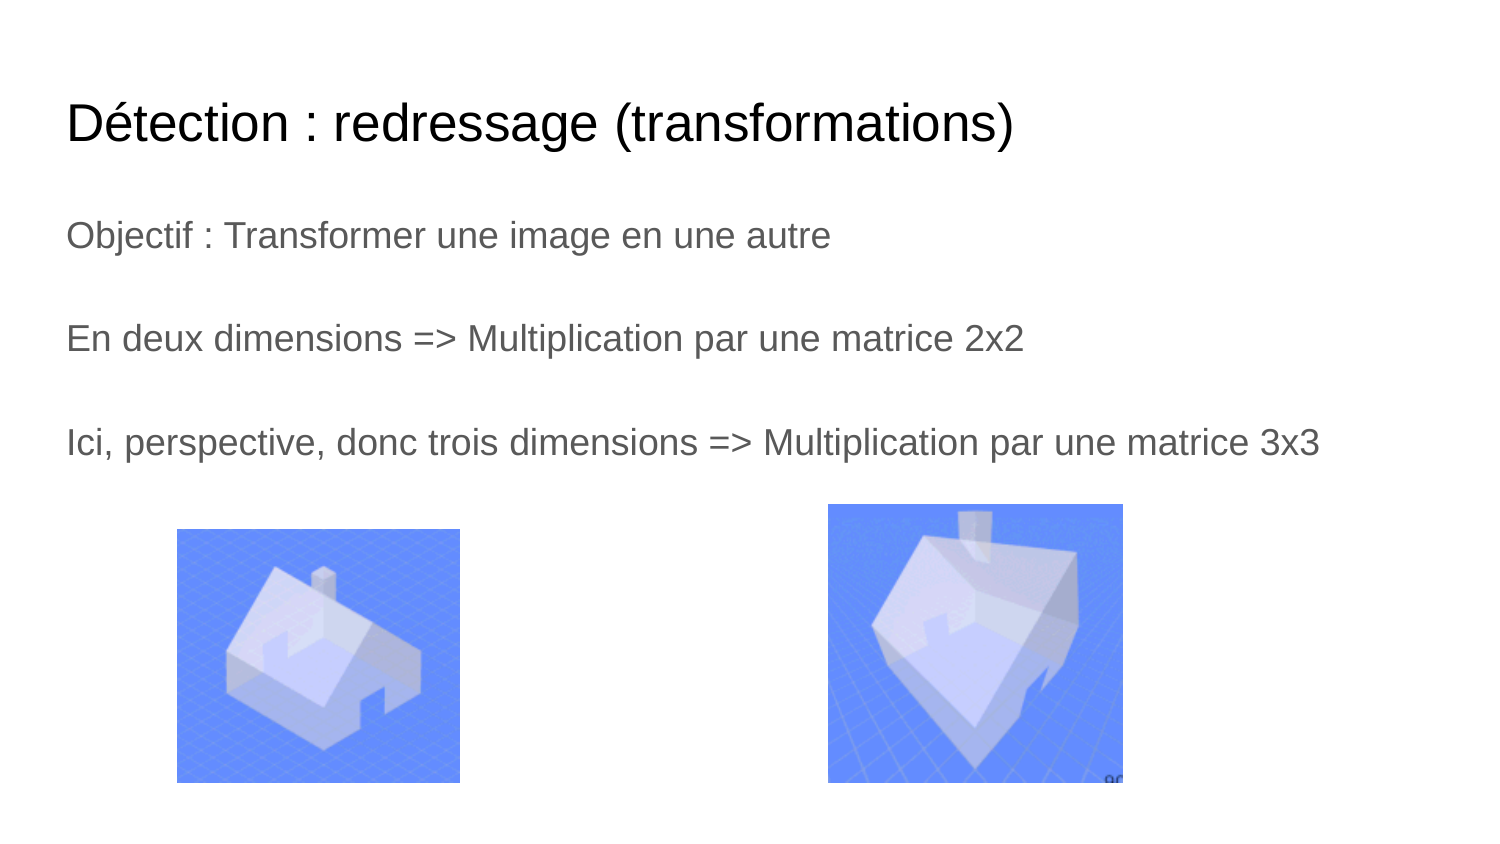

# Détection : redressage (transformations)
Objectif : Transformer une image en une autre
En deux dimensions => Multiplication par une matrice 2x2
Ici, perspective, donc trois dimensions => Multiplication par une matrice 3x3